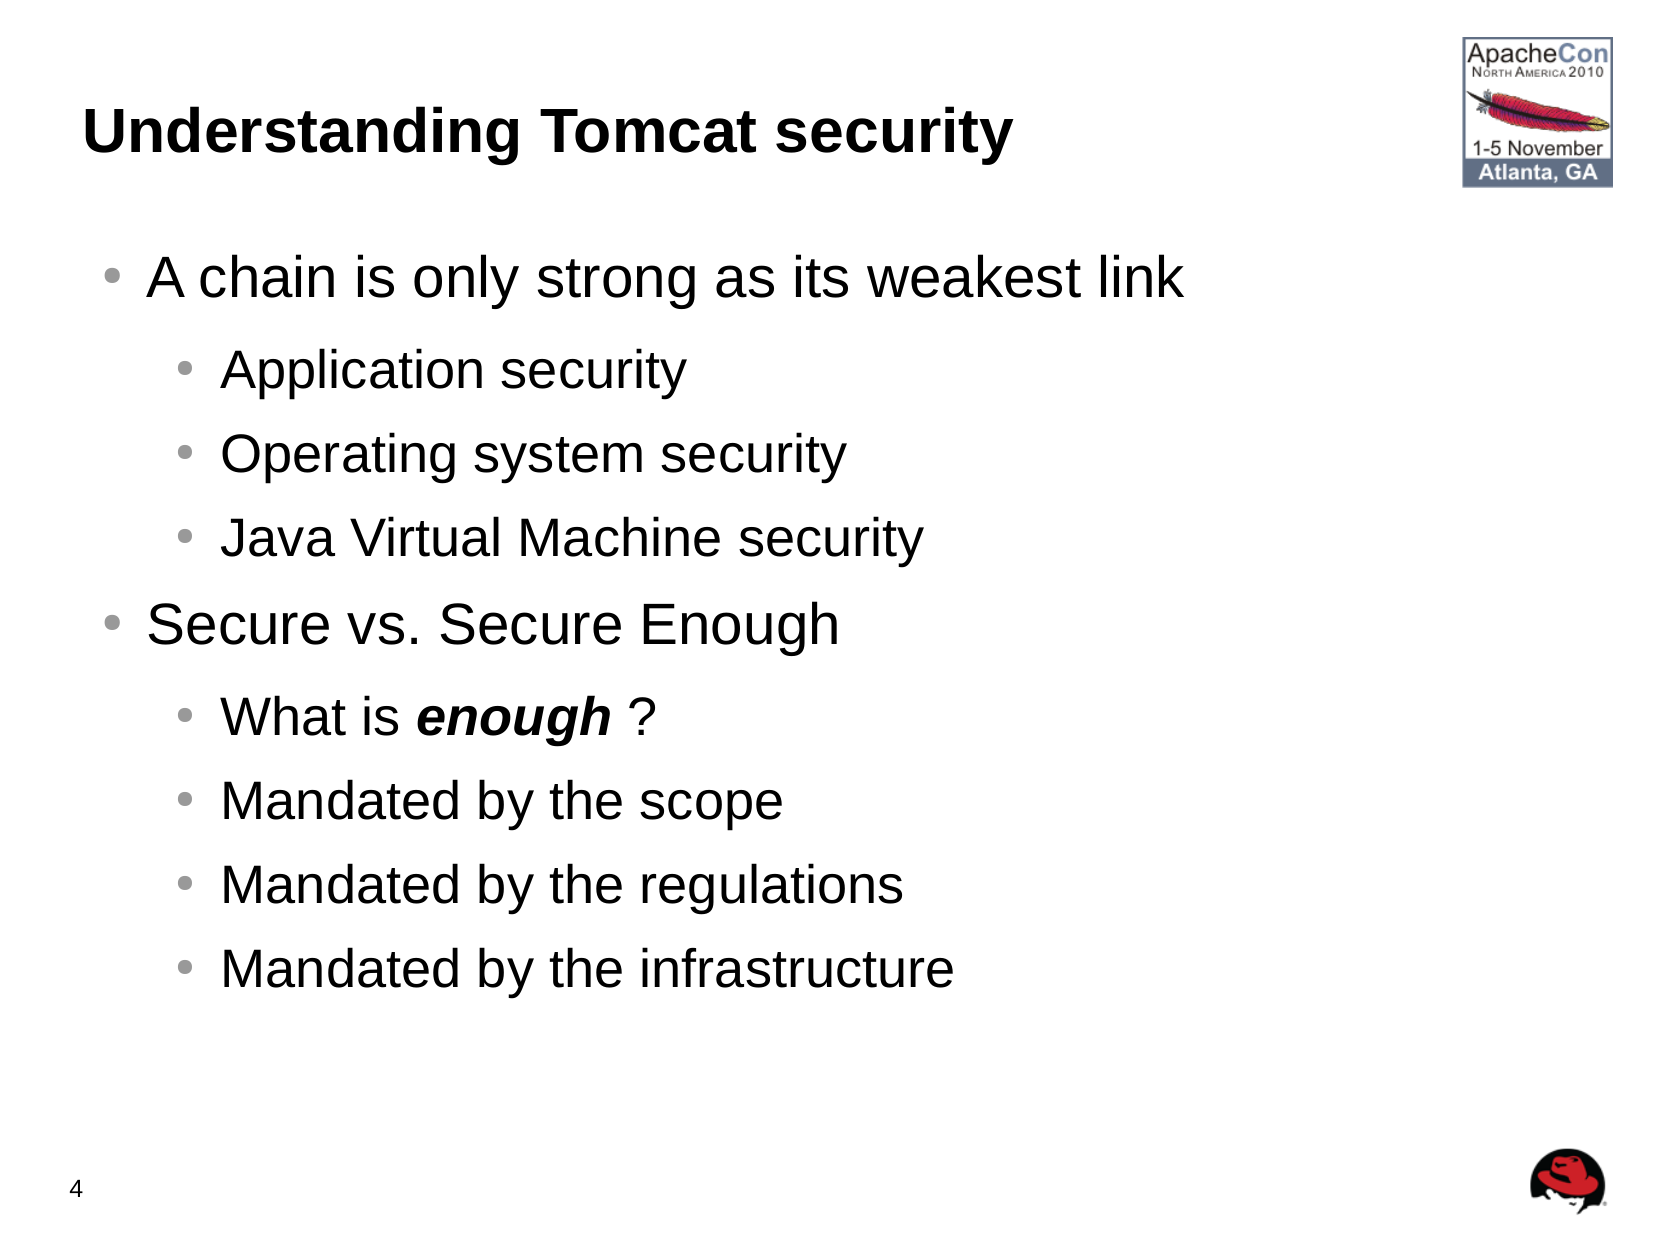

# Understanding Tomcat security
A chain is only strong as its weakest link
Application security
Operating system security
Java Virtual Machine security
Secure vs. Secure Enough
What is enough ?
Mandated by the scope
Mandated by the regulations
Mandated by the infrastructure